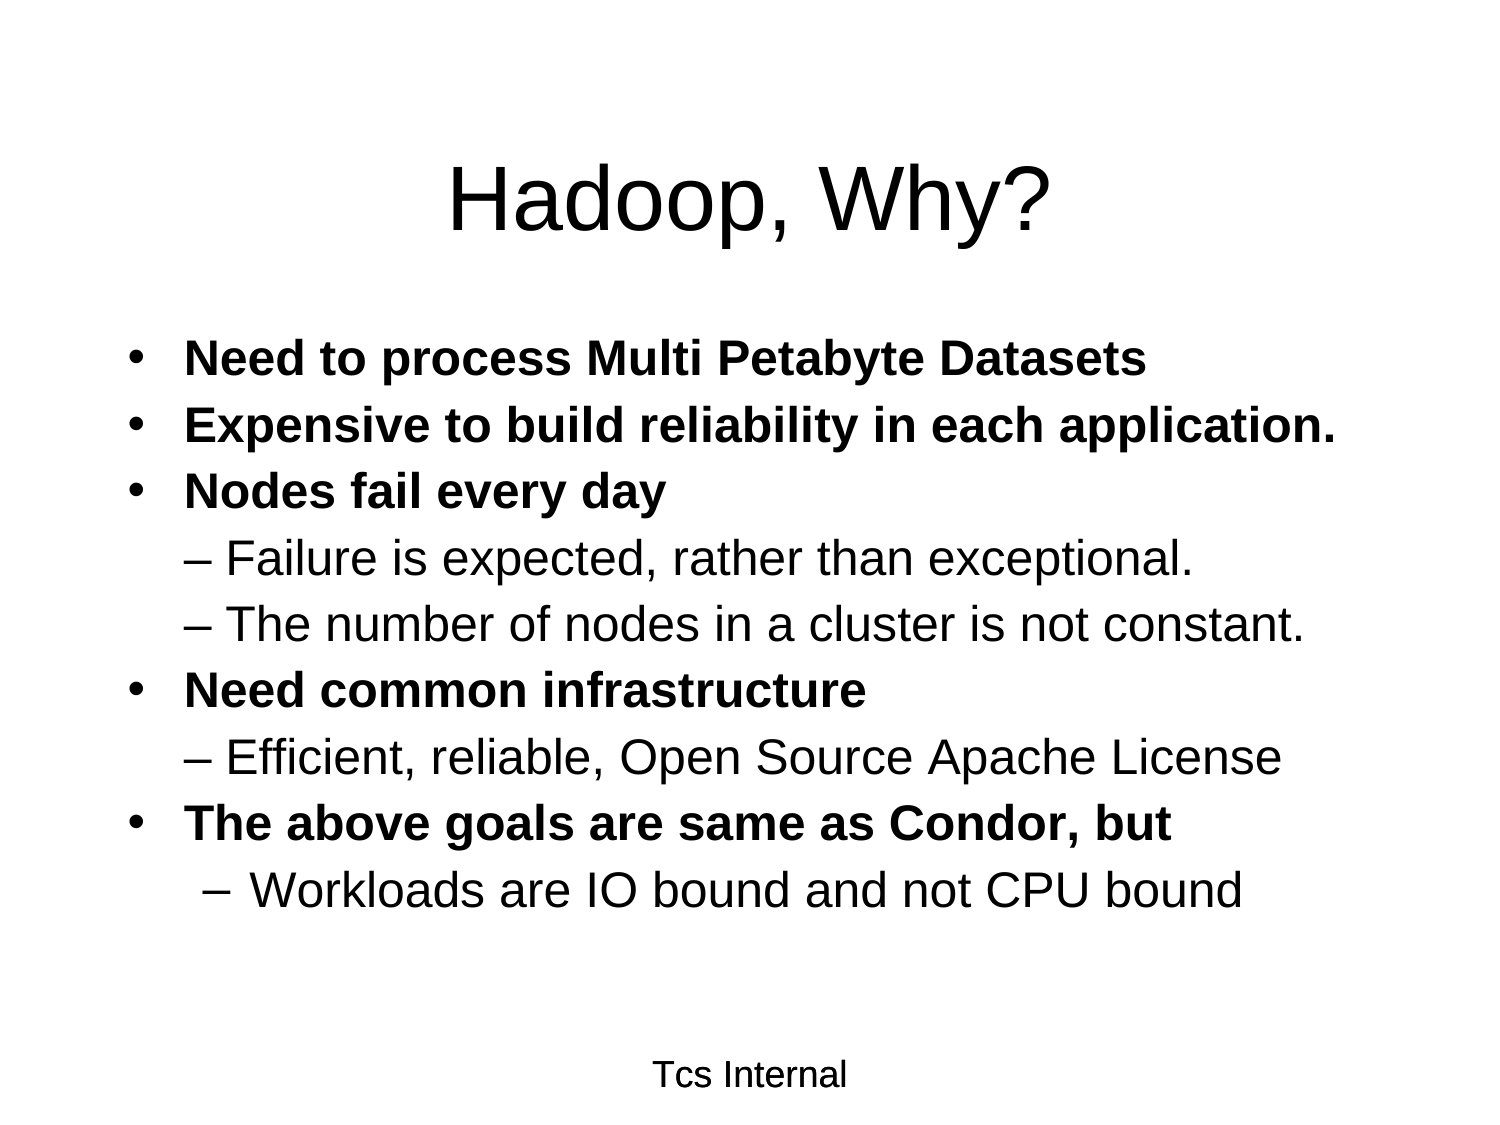

# Hadoop, Why?
Need to process Multi Petabyte Datasets
Expensive to build reliability in each application.
Nodes fail every day
	– Failure is expected, rather than exceptional.
	– The number of nodes in a cluster is not constant.
Need common infrastructure
	– Efficient, reliable, Open Source Apache License
The above goals are same as Condor, but
Workloads are IO bound and not CPU bound
Tcs Internal